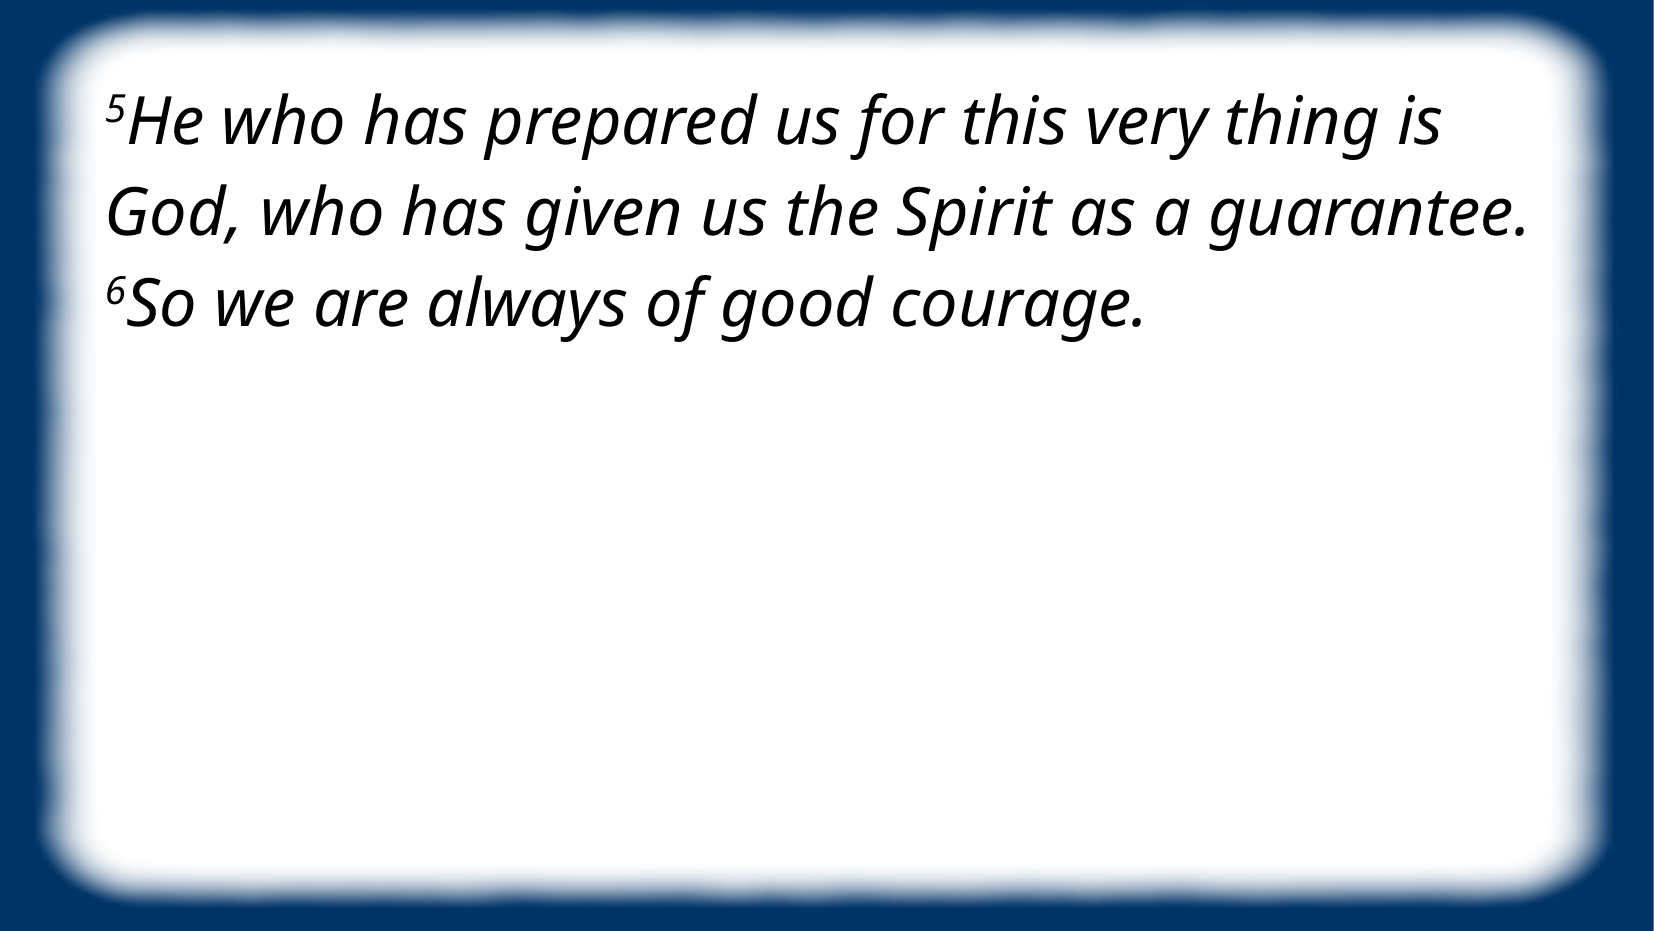

5He who has prepared us for this very thing is God, who has given us the Spirit as a guarantee.
6So we are always of good courage.